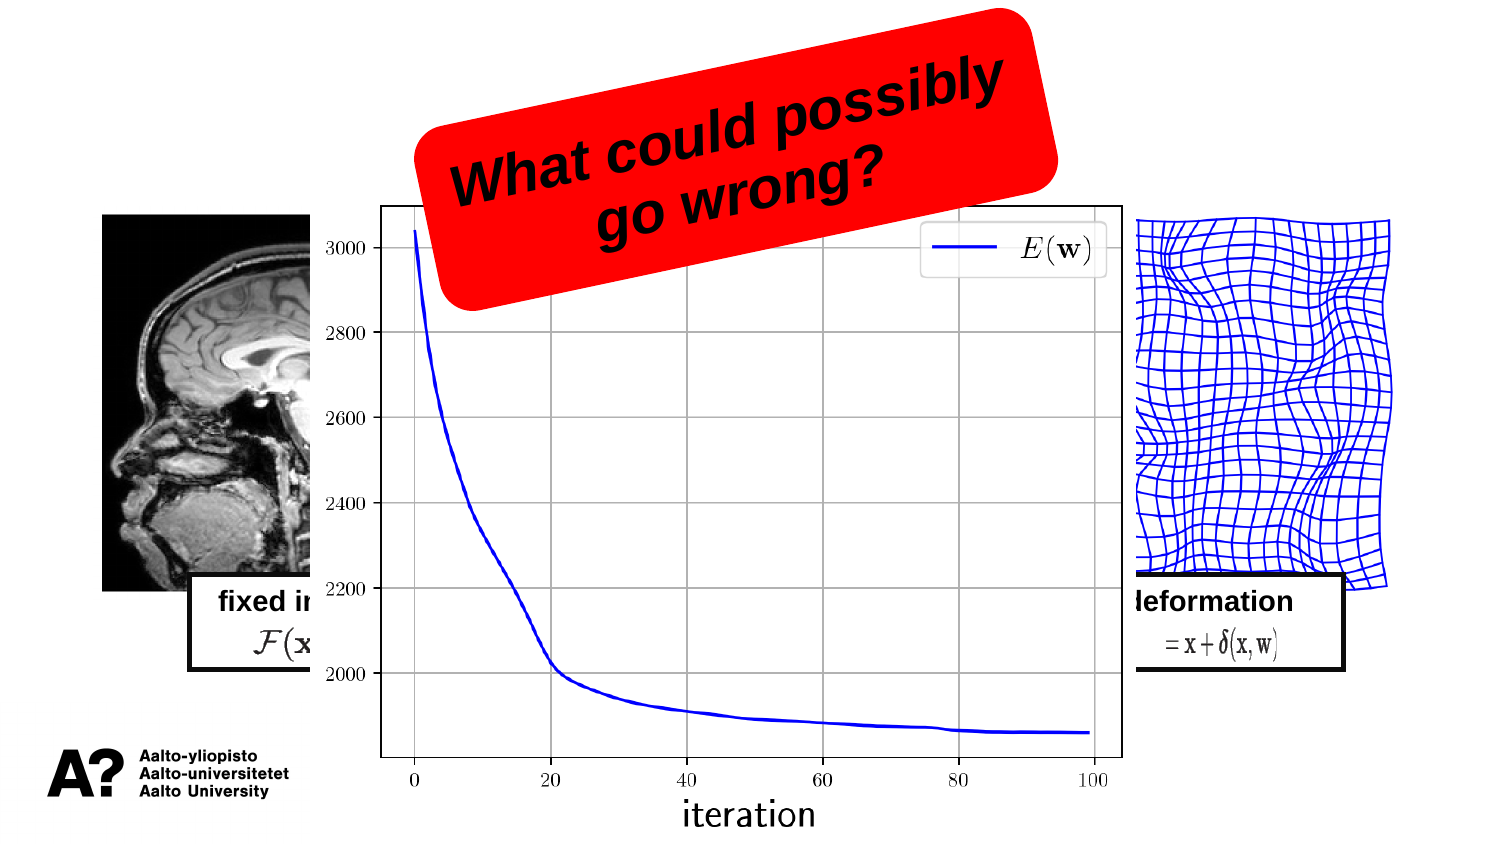

What could possibly go wrong?
 after convergence
fixed image
interpolated moving image
deformation